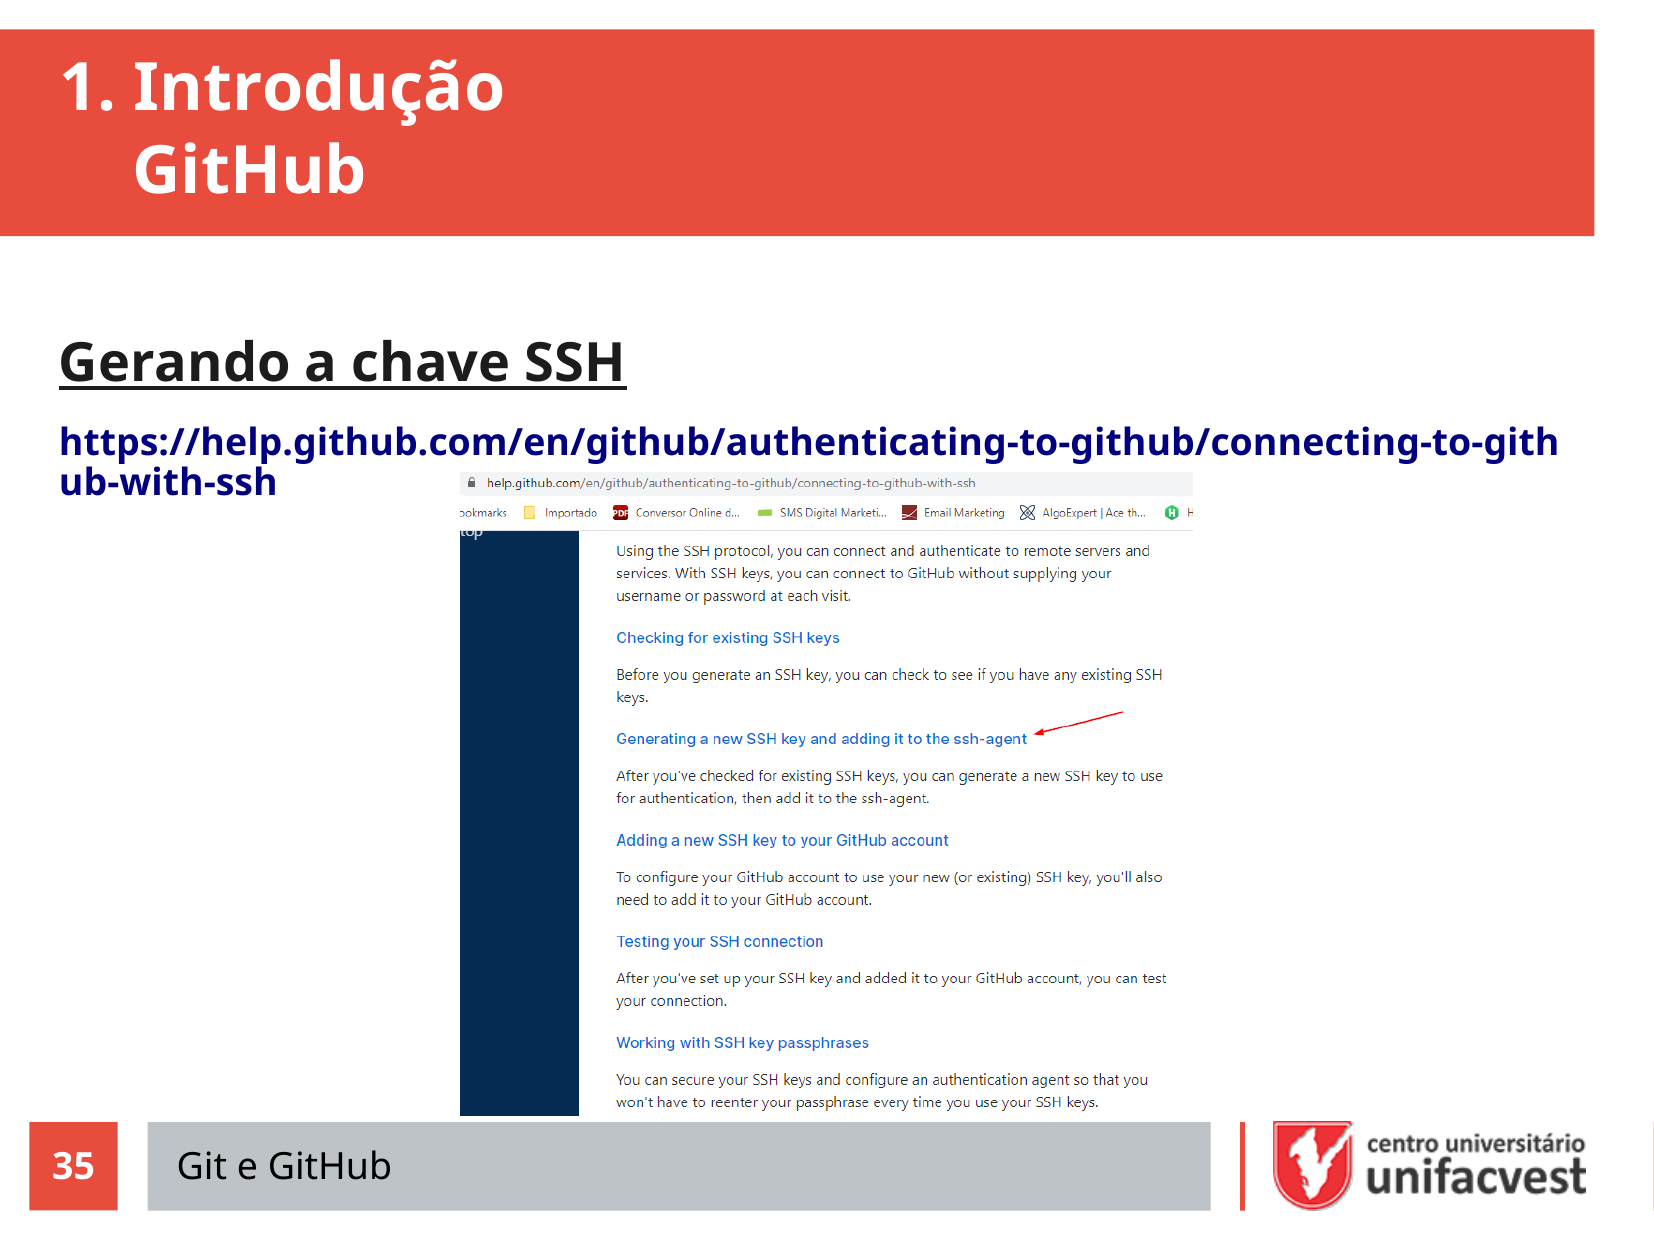

# 1. Introdução GitHub
Gerando a chave SSH
https://help.github.com/en/github/authenticating-to-github/connecting-to-github-with-ssh
35
Git e GitHub